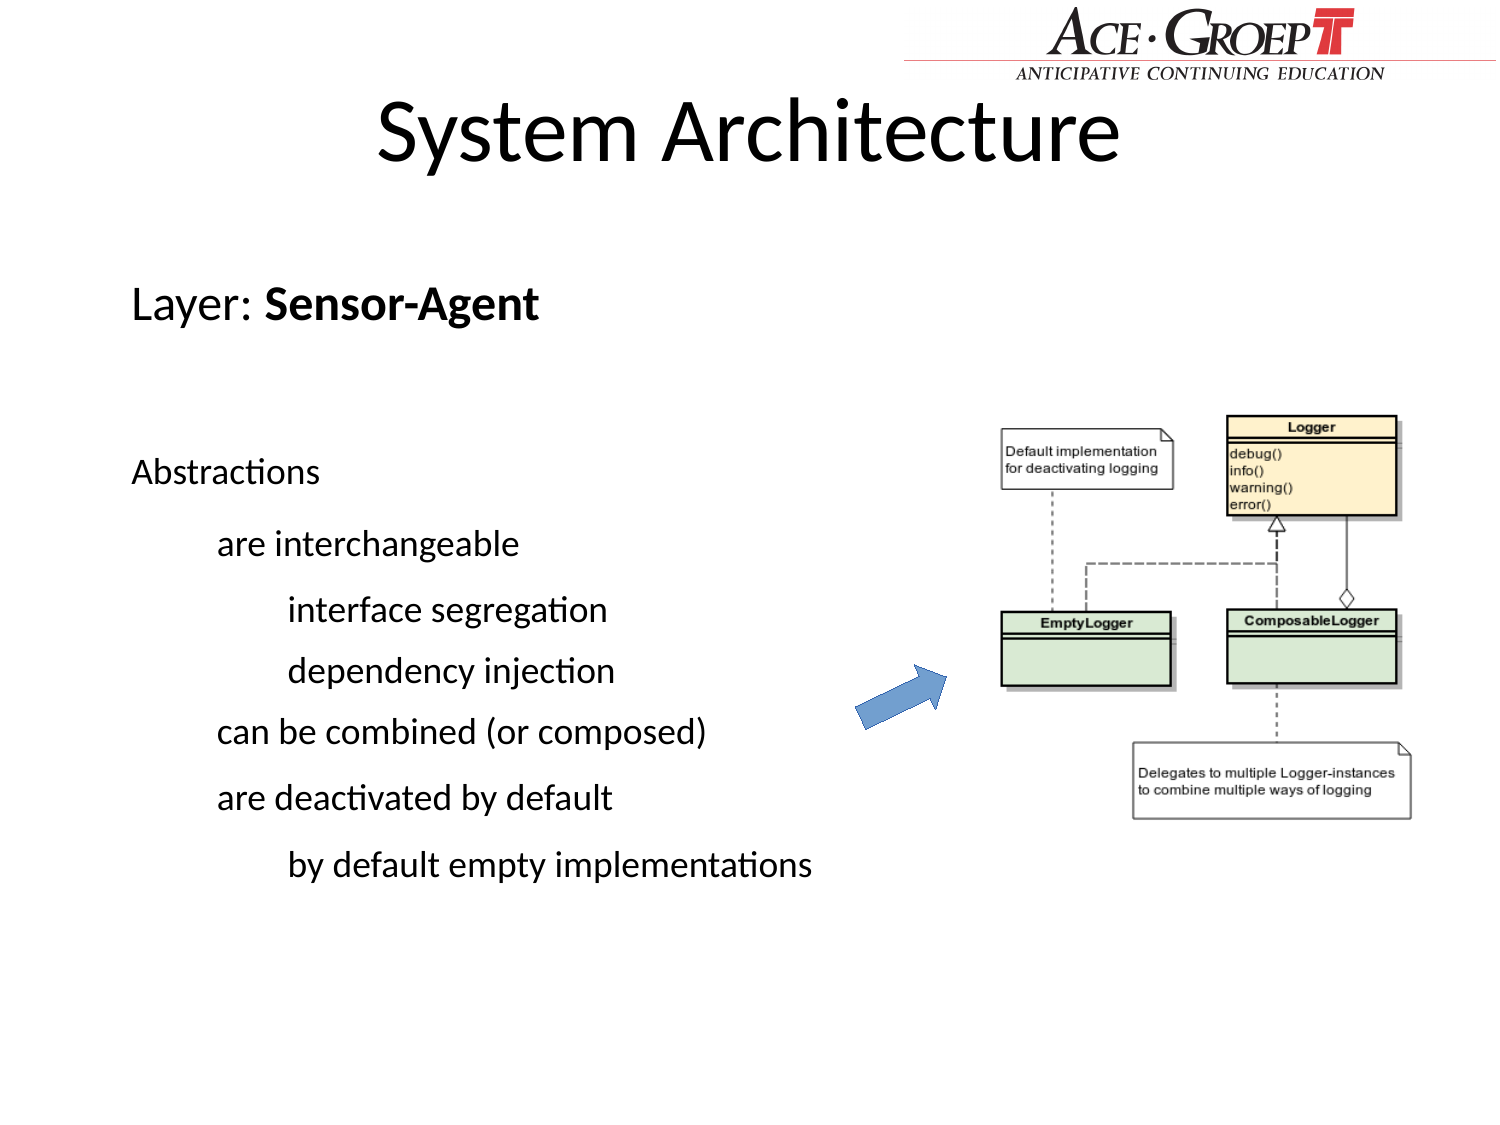

# System Architecture
Layer: Sensor-Agent
Abstractions
are interchangeable
interface segregation
dependency injection
can be combined (or composed)
are deactivated by default
by default empty implementations